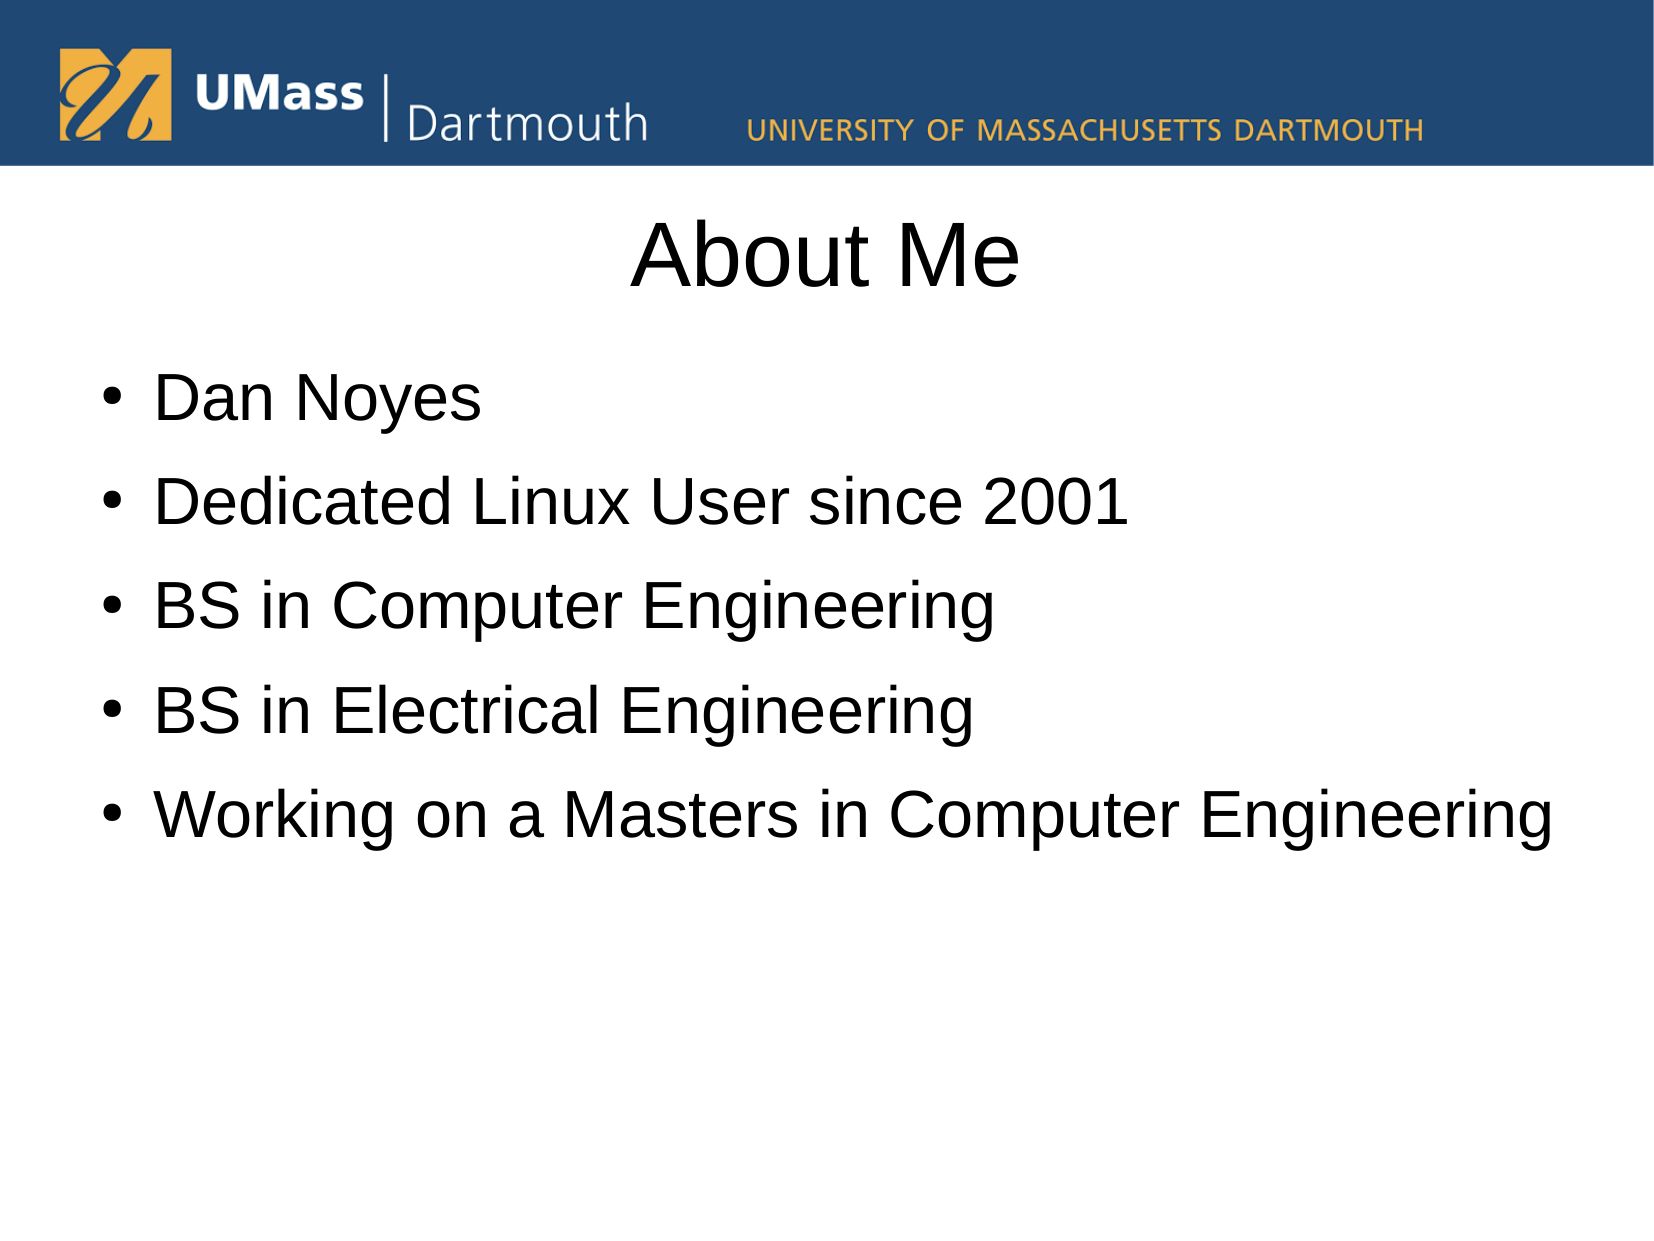

# About Me
Dan Noyes
Dedicated Linux User since 2001
BS in Computer Engineering
BS in Electrical Engineering
Working on a Masters in Computer Engineering